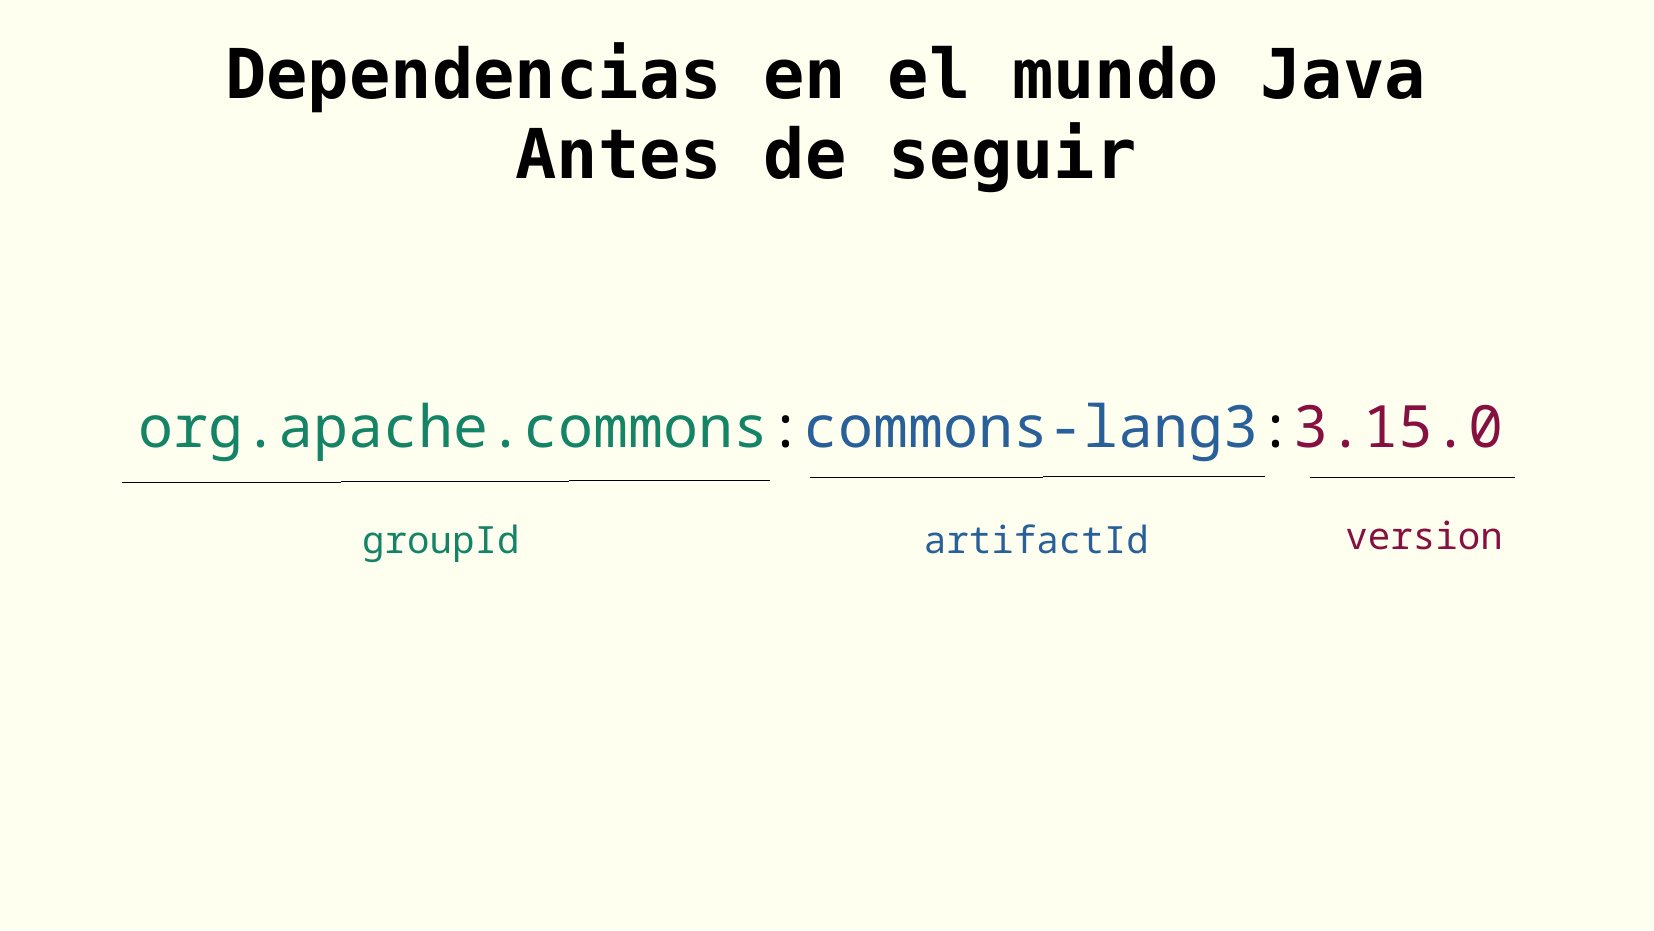

# Dependencias en el mundo Java Antes de seguir
org.apache.commons:commons-lang3:3.15.0
version
groupId
artifactId